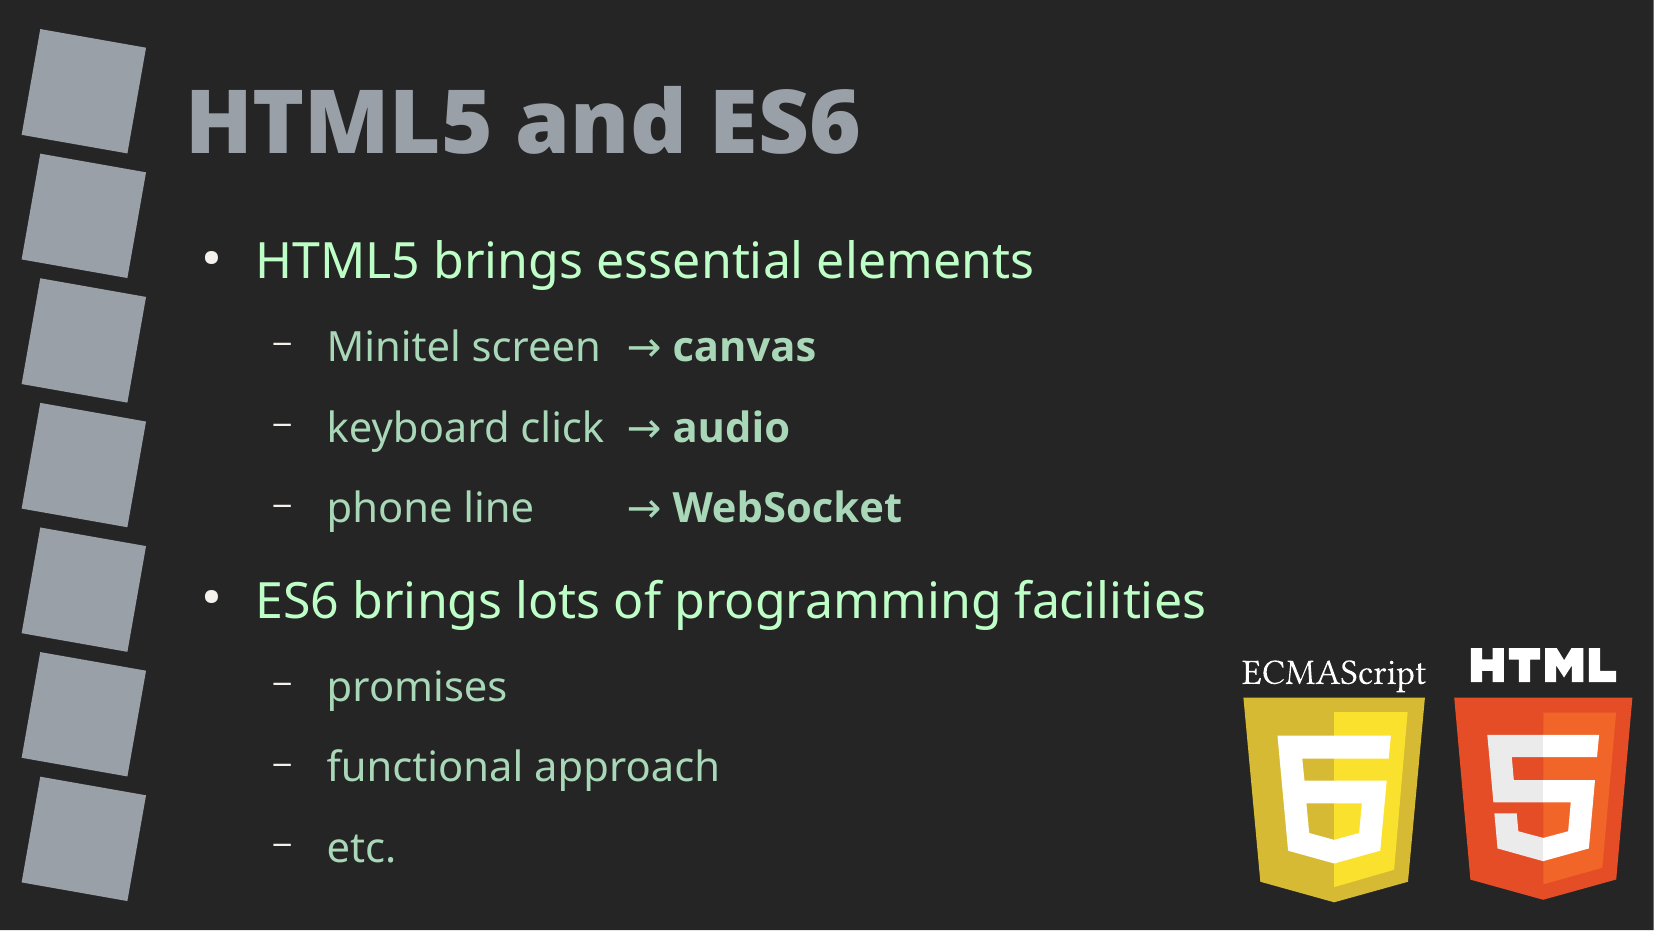

# HTML5 and ES6
HTML5 brings essential elements
Minitel screen	→ canvas
keyboard click	→ audio
phone line		→ WebSocket
ES6 brings lots of programming facilities
promises
functional approach
etc.